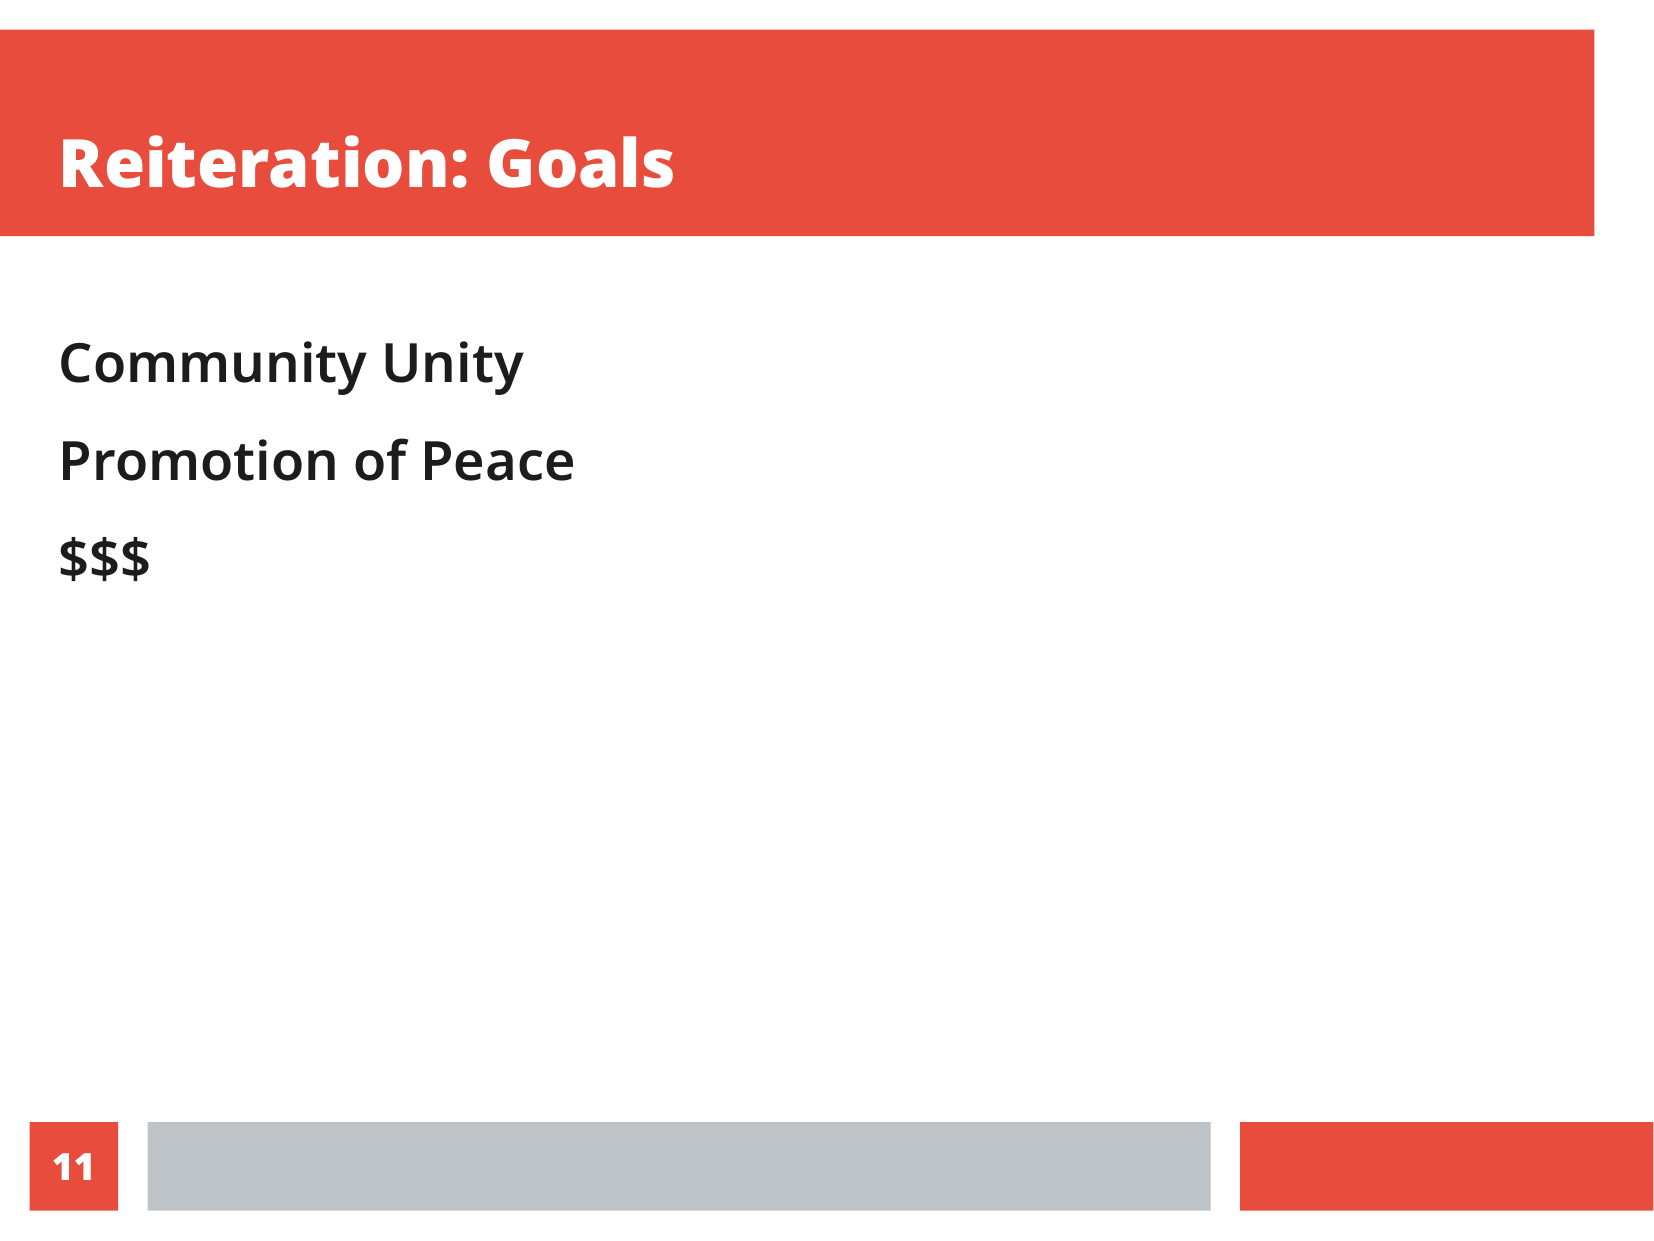

# Reiteration: Goals
Community Unity
Promotion of Peace
$$$
11